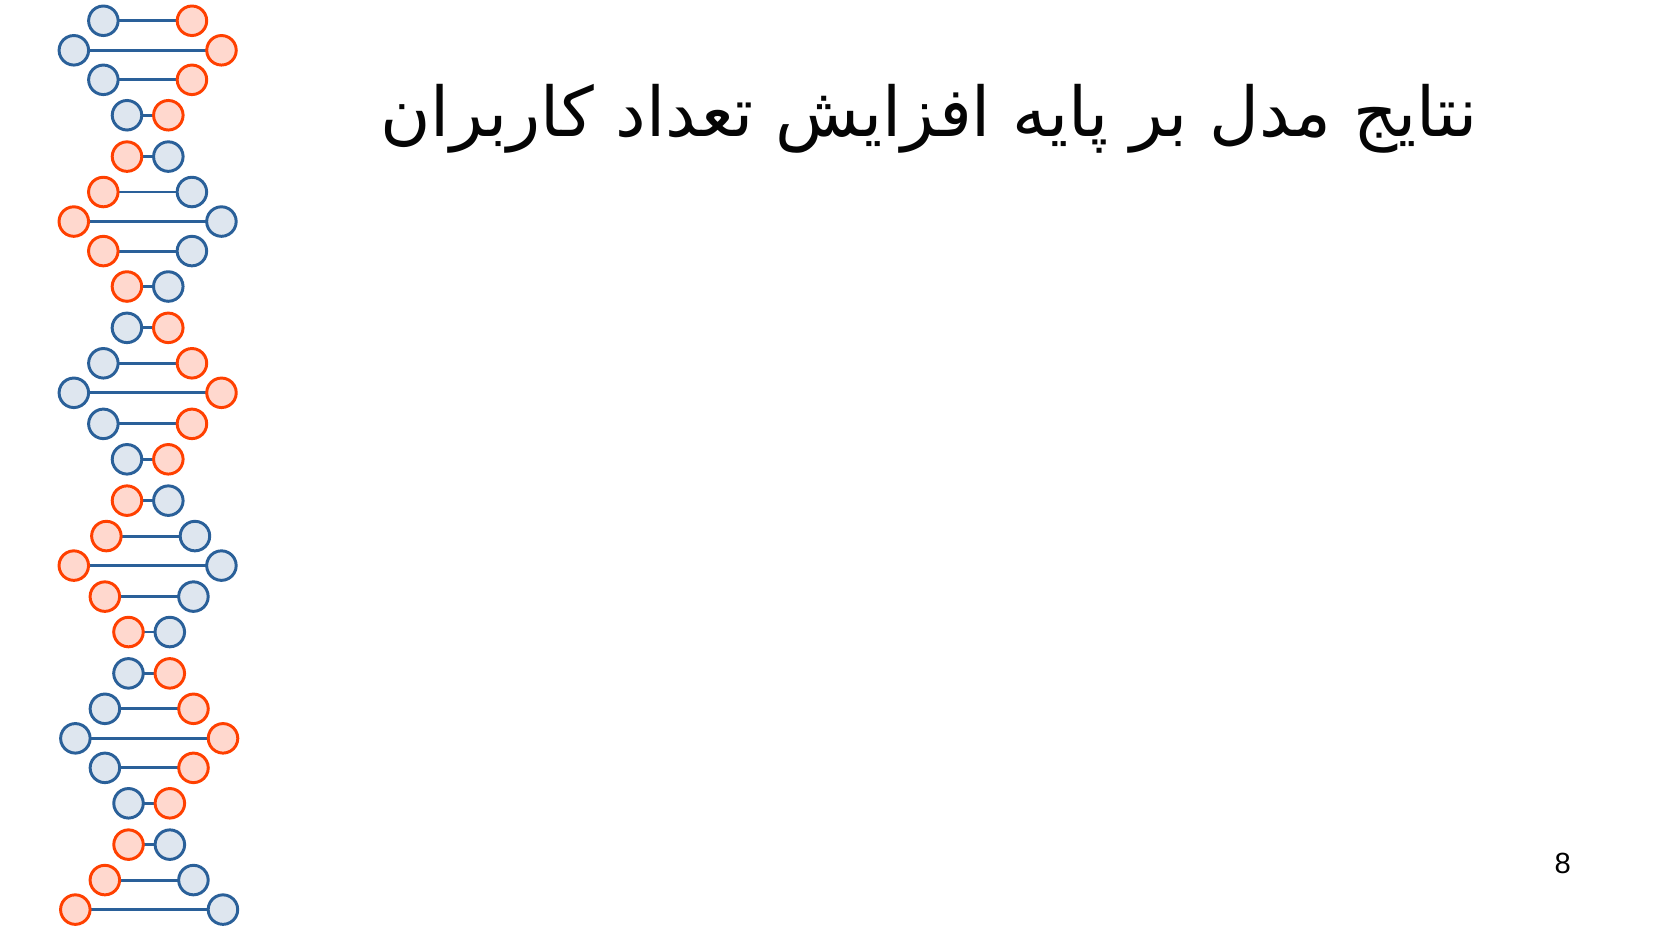

# نتایج مدل بر پایه افزایش تعداد کاربران
8